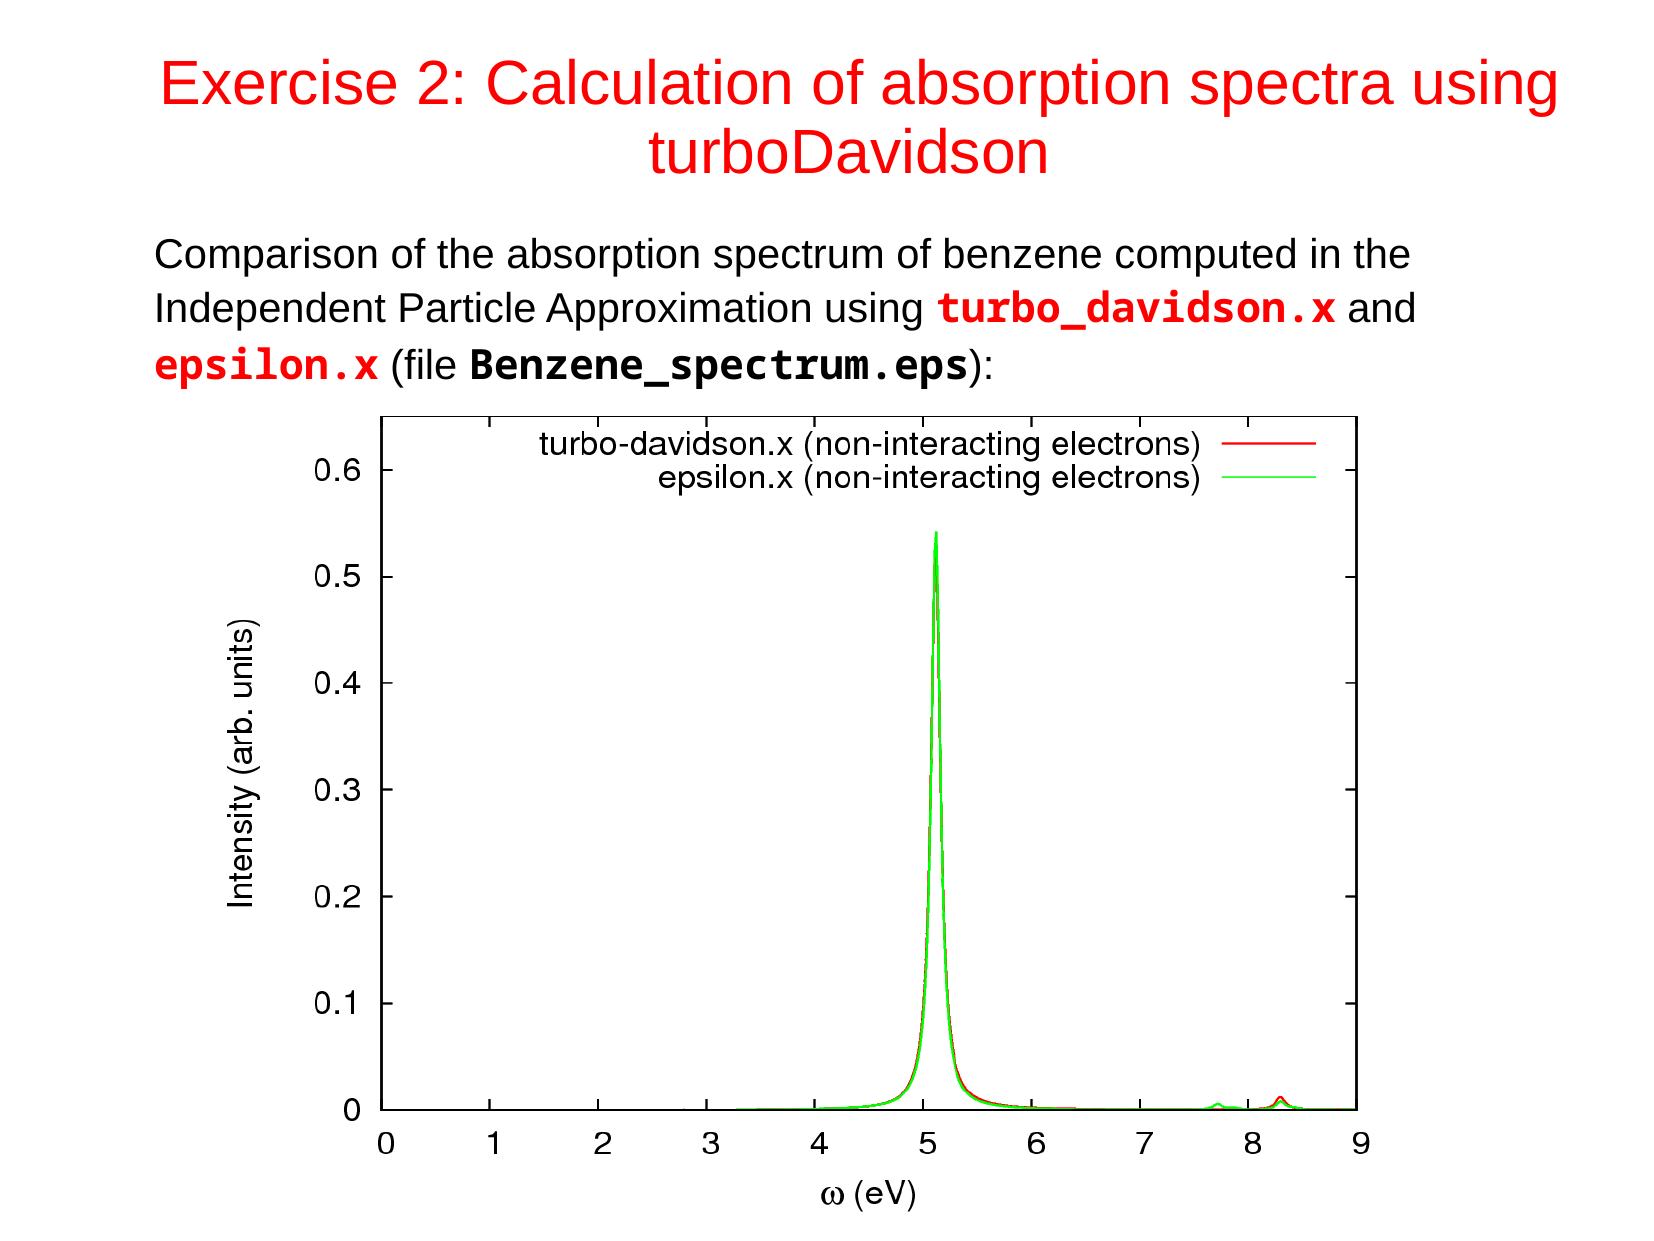

Exercise 2: Calculation of absorption spectra using turboDavidson
# Comparison of the absorption spectrum of benzene computed in the Independent Particle Approximation using turbo_davidson.x and epsilon.x (file Benzene_spectrum.eps):